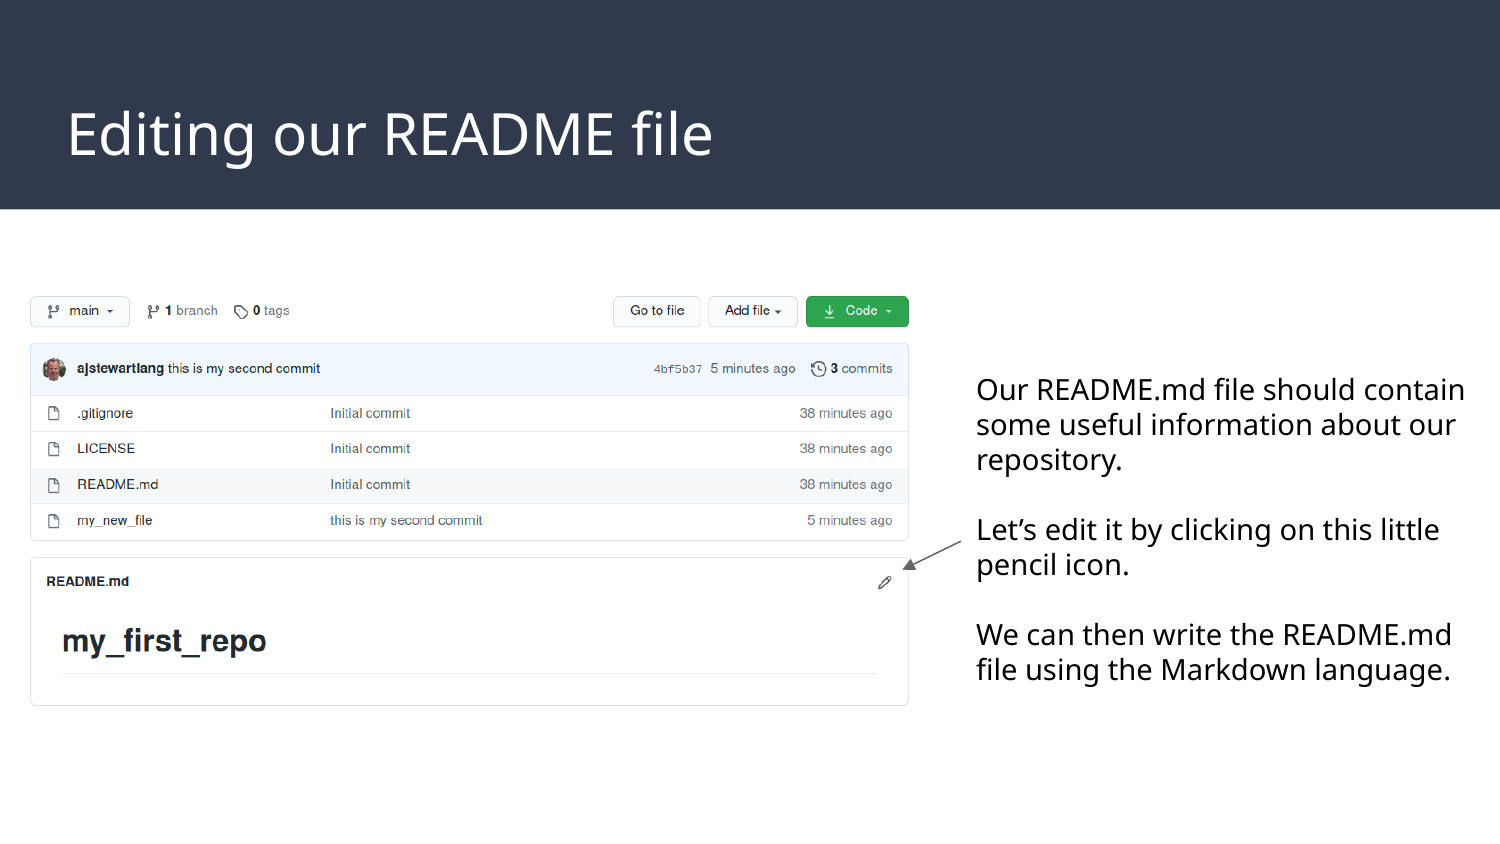

# Editing our README file
Our README.md file should contain some useful information about our repository.
Let’s edit it by clicking on this little pencil icon.
We can then write the README.md file using the Markdown language.